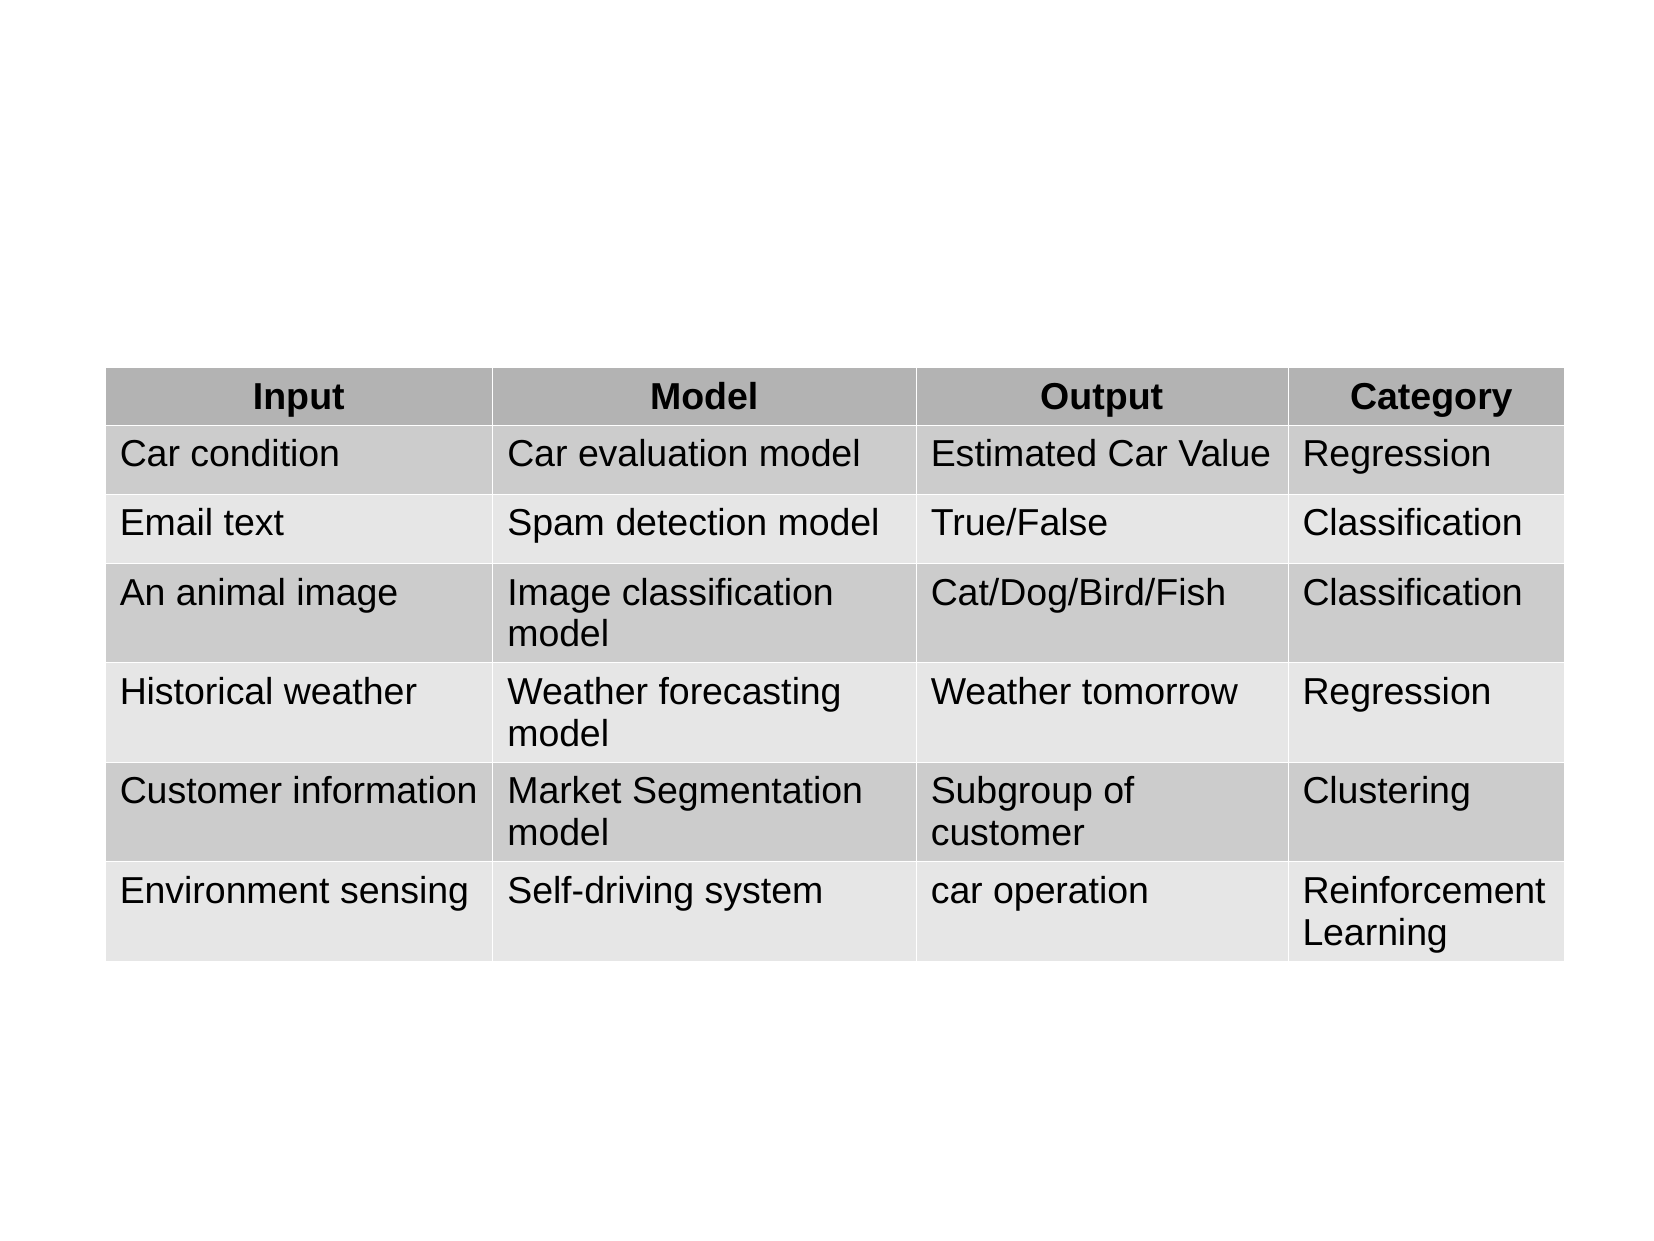

#
| Input | Model | Output | Category |
| --- | --- | --- | --- |
| Car condition | Car evaluation model | Estimated Car Value | Regression |
| Email text | Spam detection model | True/False | Classification |
| An animal image | Image classification model | Cat/Dog/Bird/Fish | Classification |
| Historical weather | Weather forecasting model | Weather tomorrow | Regression |
| Customer information | Market Segmentation model | Subgroup of customer | Clustering |
| Environment sensing | Self-driving system | car operation | Reinforcement Learning |